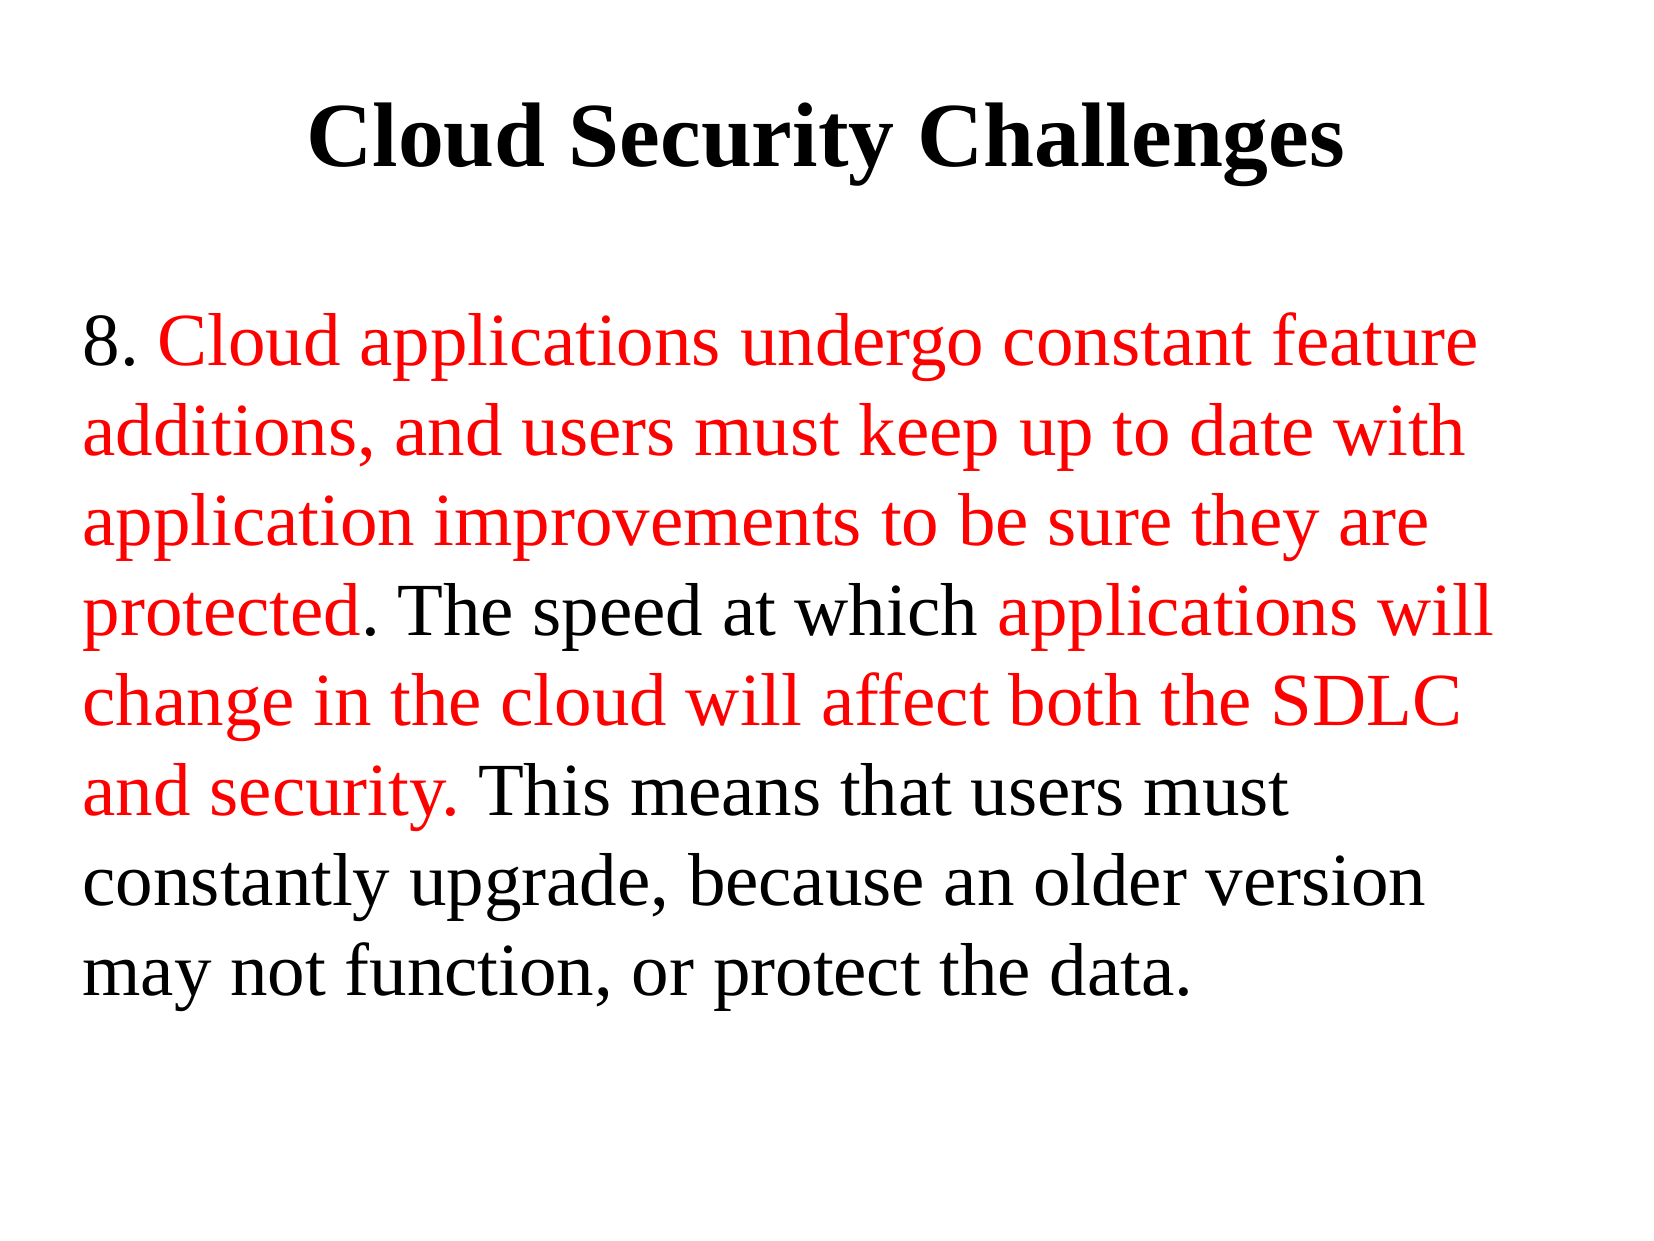

# Cloud Security Challenges
8. Cloud applications undergo constant feature additions, and users must keep up to date with application improvements to be sure they are protected. The speed at which applications will change in the cloud will affect both the SDLC and security. This means that users must constantly upgrade, because an older version may not function, or protect the data.